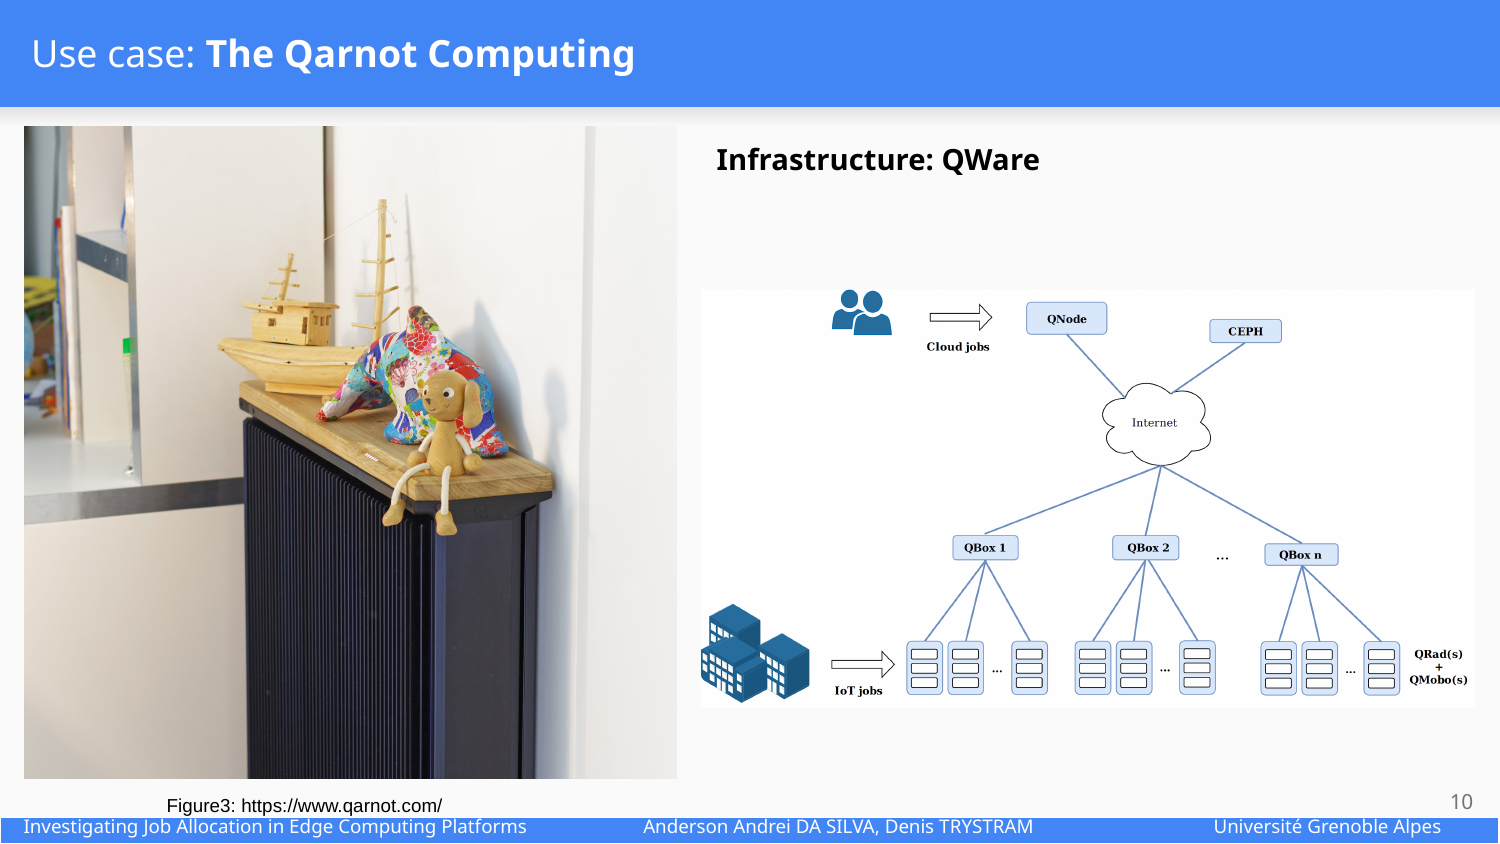

# Use case: The Qarnot Computing
Infrastructure: QWare
Figure3: https://www.qarnot.com/
Investigating Job Allocation in Edge Computing Platforms
Anderson Andrei DA SILVA, Denis TRYSTRAM
Université Grenoble Alpes